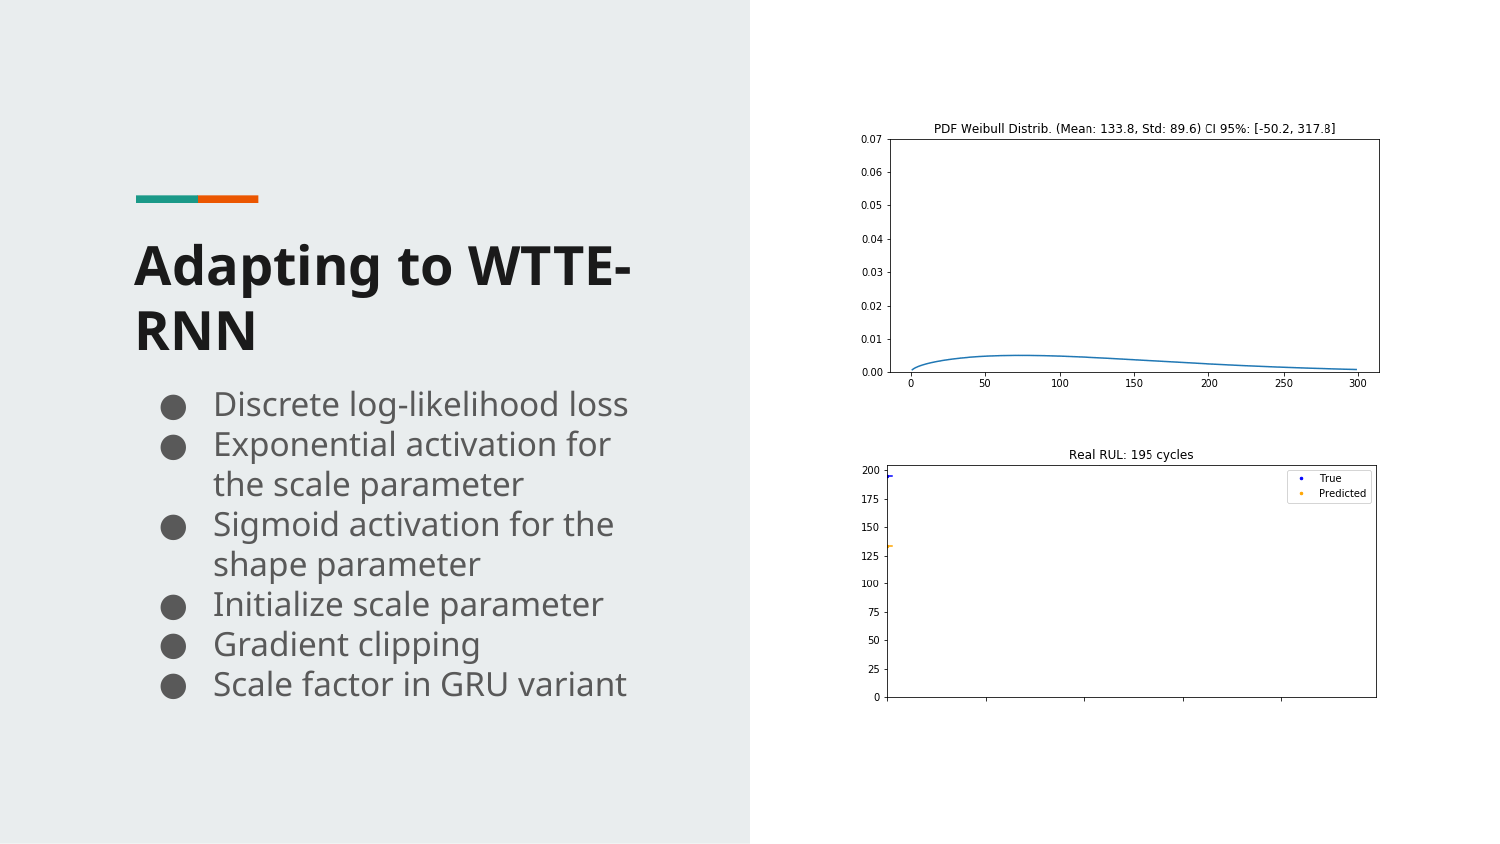

# Adapting to WTTE-RNN
Discrete log-likelihood loss
Exponential activation for the scale parameter
Sigmoid activation for the shape parameter
Initialize scale parameter
Gradient clipping
Scale factor in GRU variant